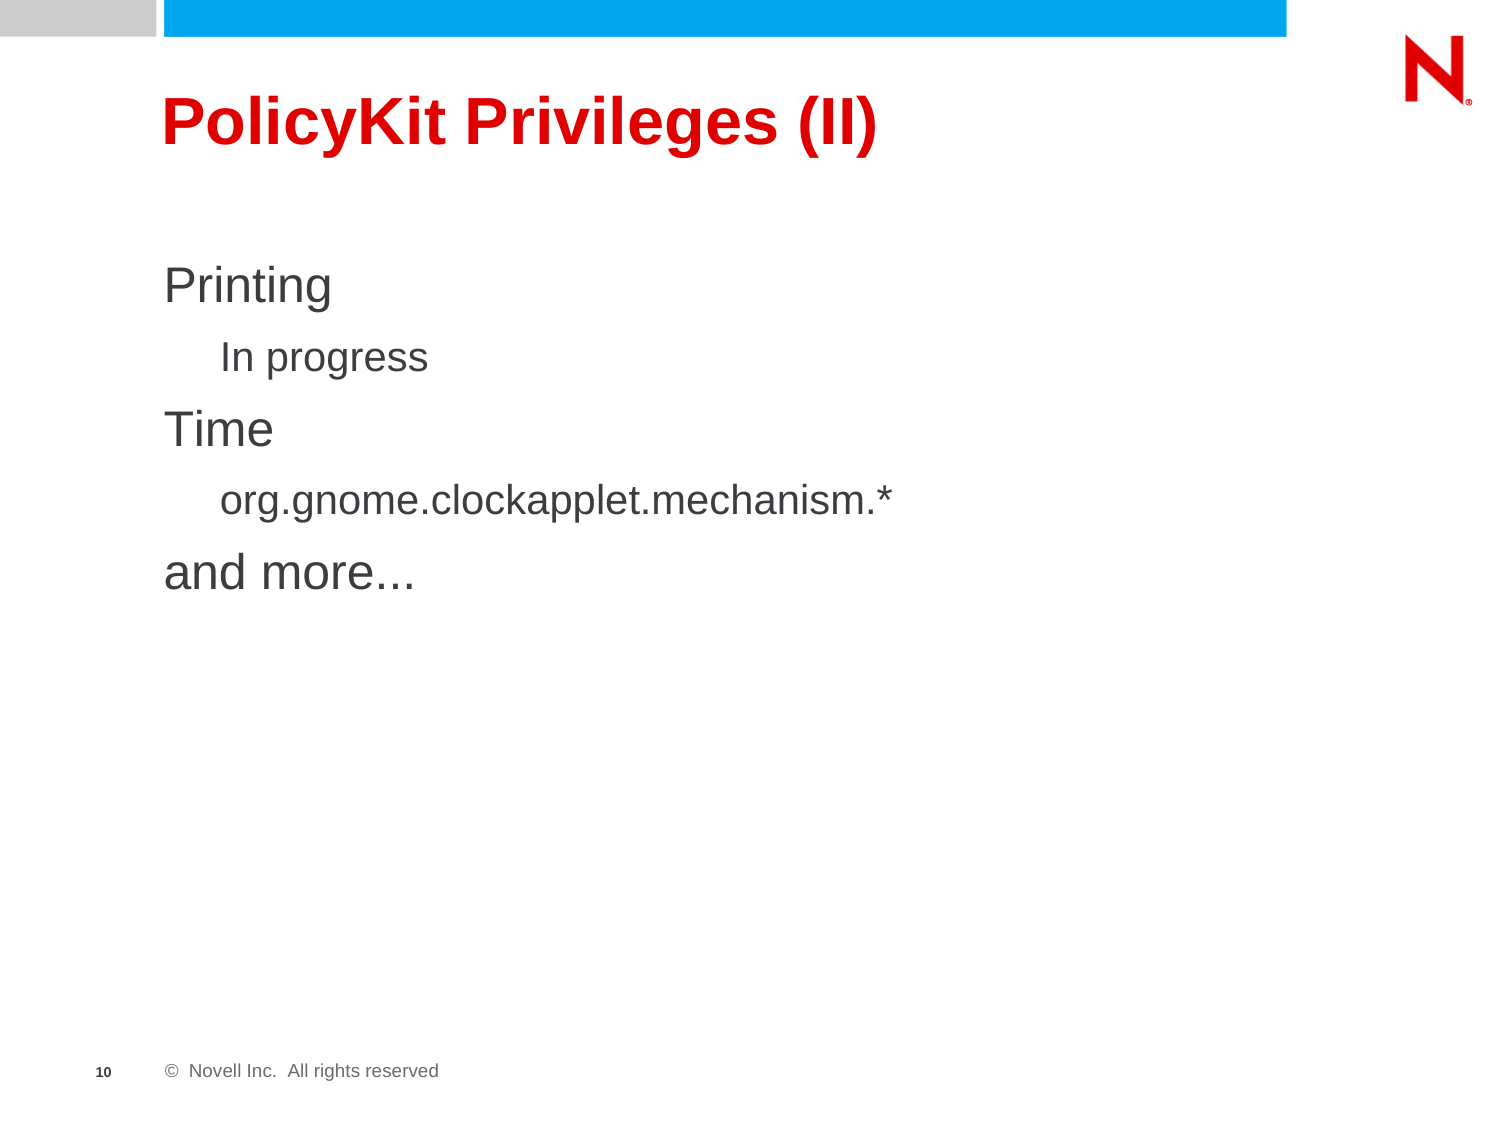

# PolicyKit Privileges (II)
Printing
In progress
Time
org.gnome.clockapplet.mechanism.*
and more...